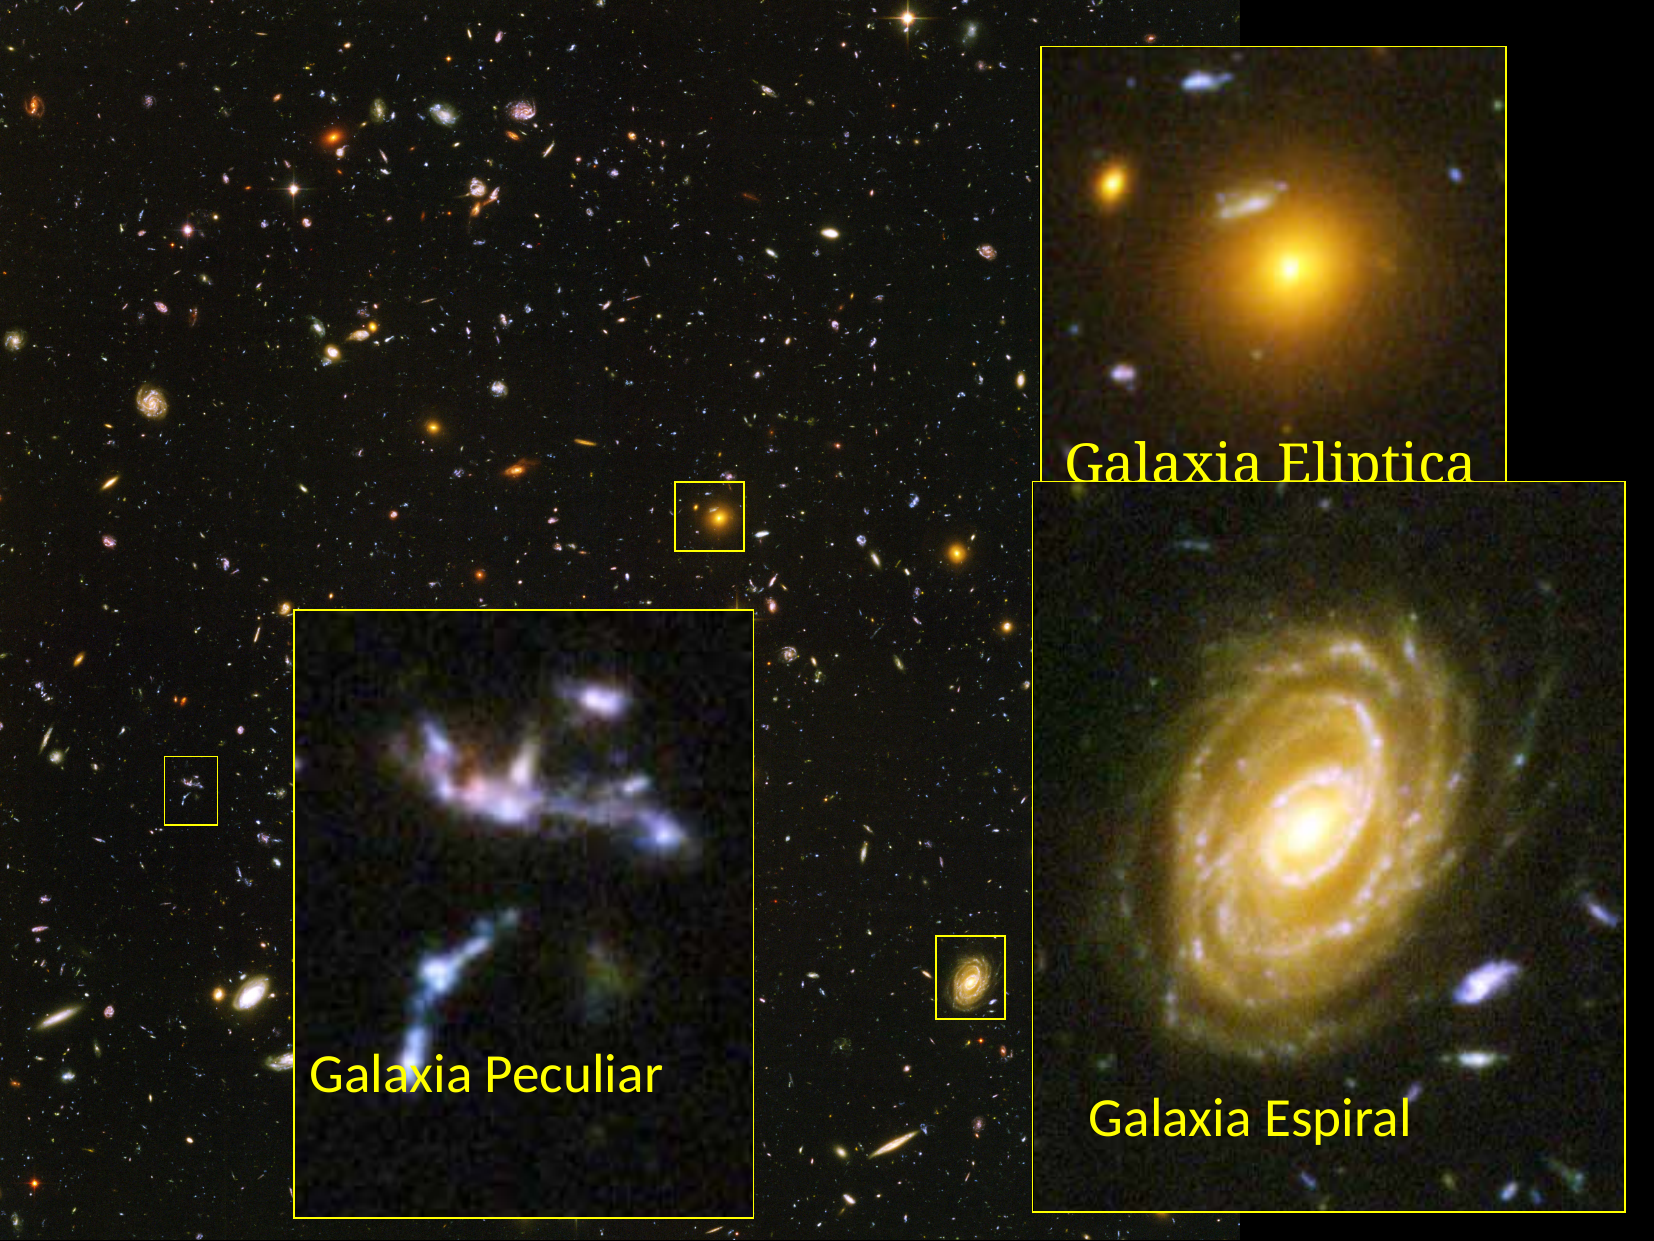

Galaxia Eliptica
Elliptical Galaxy
Galaxia Espiral
Galaxia Peculiar
Astronomía (Asorey)
9